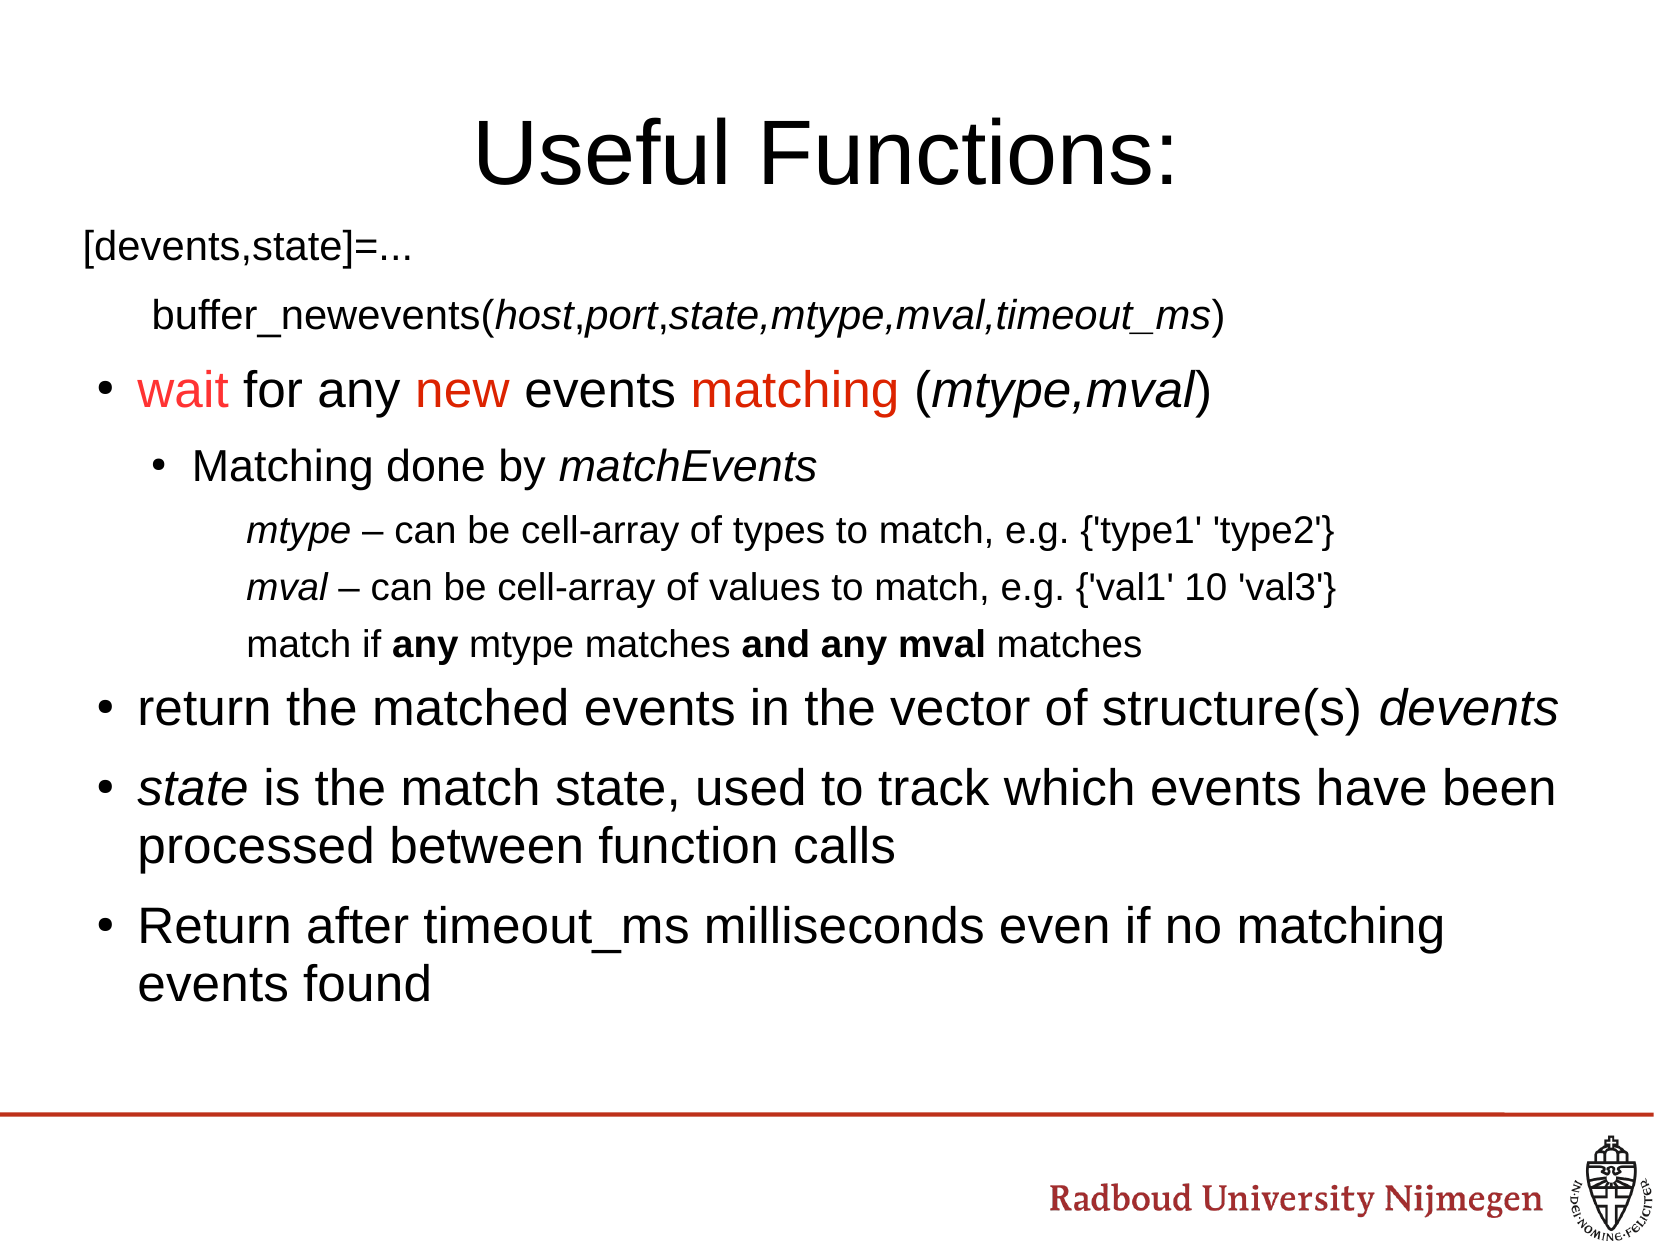

# Useful Functions:
[devents,state]=...
 buffer_newevents(host,port,state,mtype,mval,timeout_ms)
wait for any new events matching (mtype,mval)
Matching done by matchEvents
mtype – can be cell-array of types to match, e.g. {'type1' 'type2'}
mval – can be cell-array of values to match, e.g. {'val1' 10 'val3'}
match if any mtype matches and any mval matches
return the matched events in the vector of structure(s) devents
state is the match state, used to track which events have been processed between function calls
Return after timeout_ms milliseconds even if no matching events found